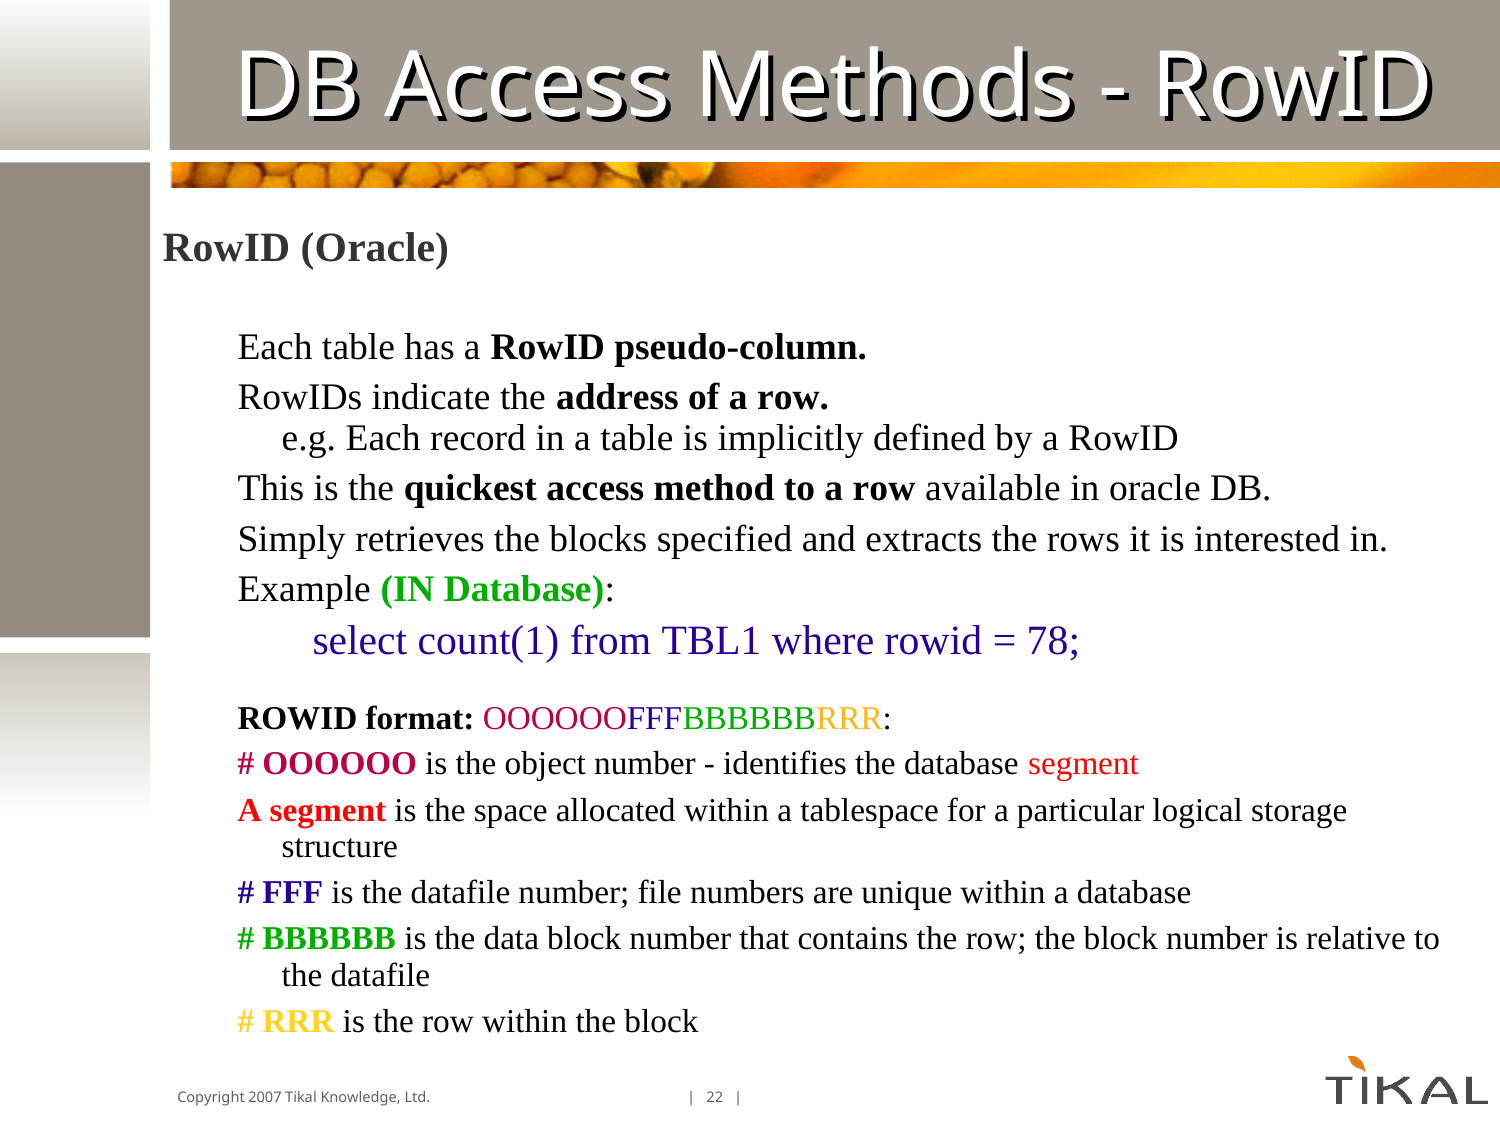

# DB Access Methods - RowID
RowID (Oracle)
Each table has a RowID pseudo-column.
RowIDs indicate the address of a row.
e.g. Each record in a table is implicitly defined by a RowID
This is the quickest access method to a row available in oracle DB.
Simply retrieves the blocks specified and extracts the rows it is interested in.
Example (IN Database):
select count(1) from TBL1 where rowid = 78;
ROWID format: OOOOOOFFFBBBBBBRRR:
# OOOOOO is the object number - identifies the database segment
A segment is the space allocated within a tablespace for a particular logical storage structure
# FFF is the datafile number; file numbers are unique within a database
# BBBBBB is the data block number that contains the row; the block number is relative to the datafile
# RRR is the row within the block